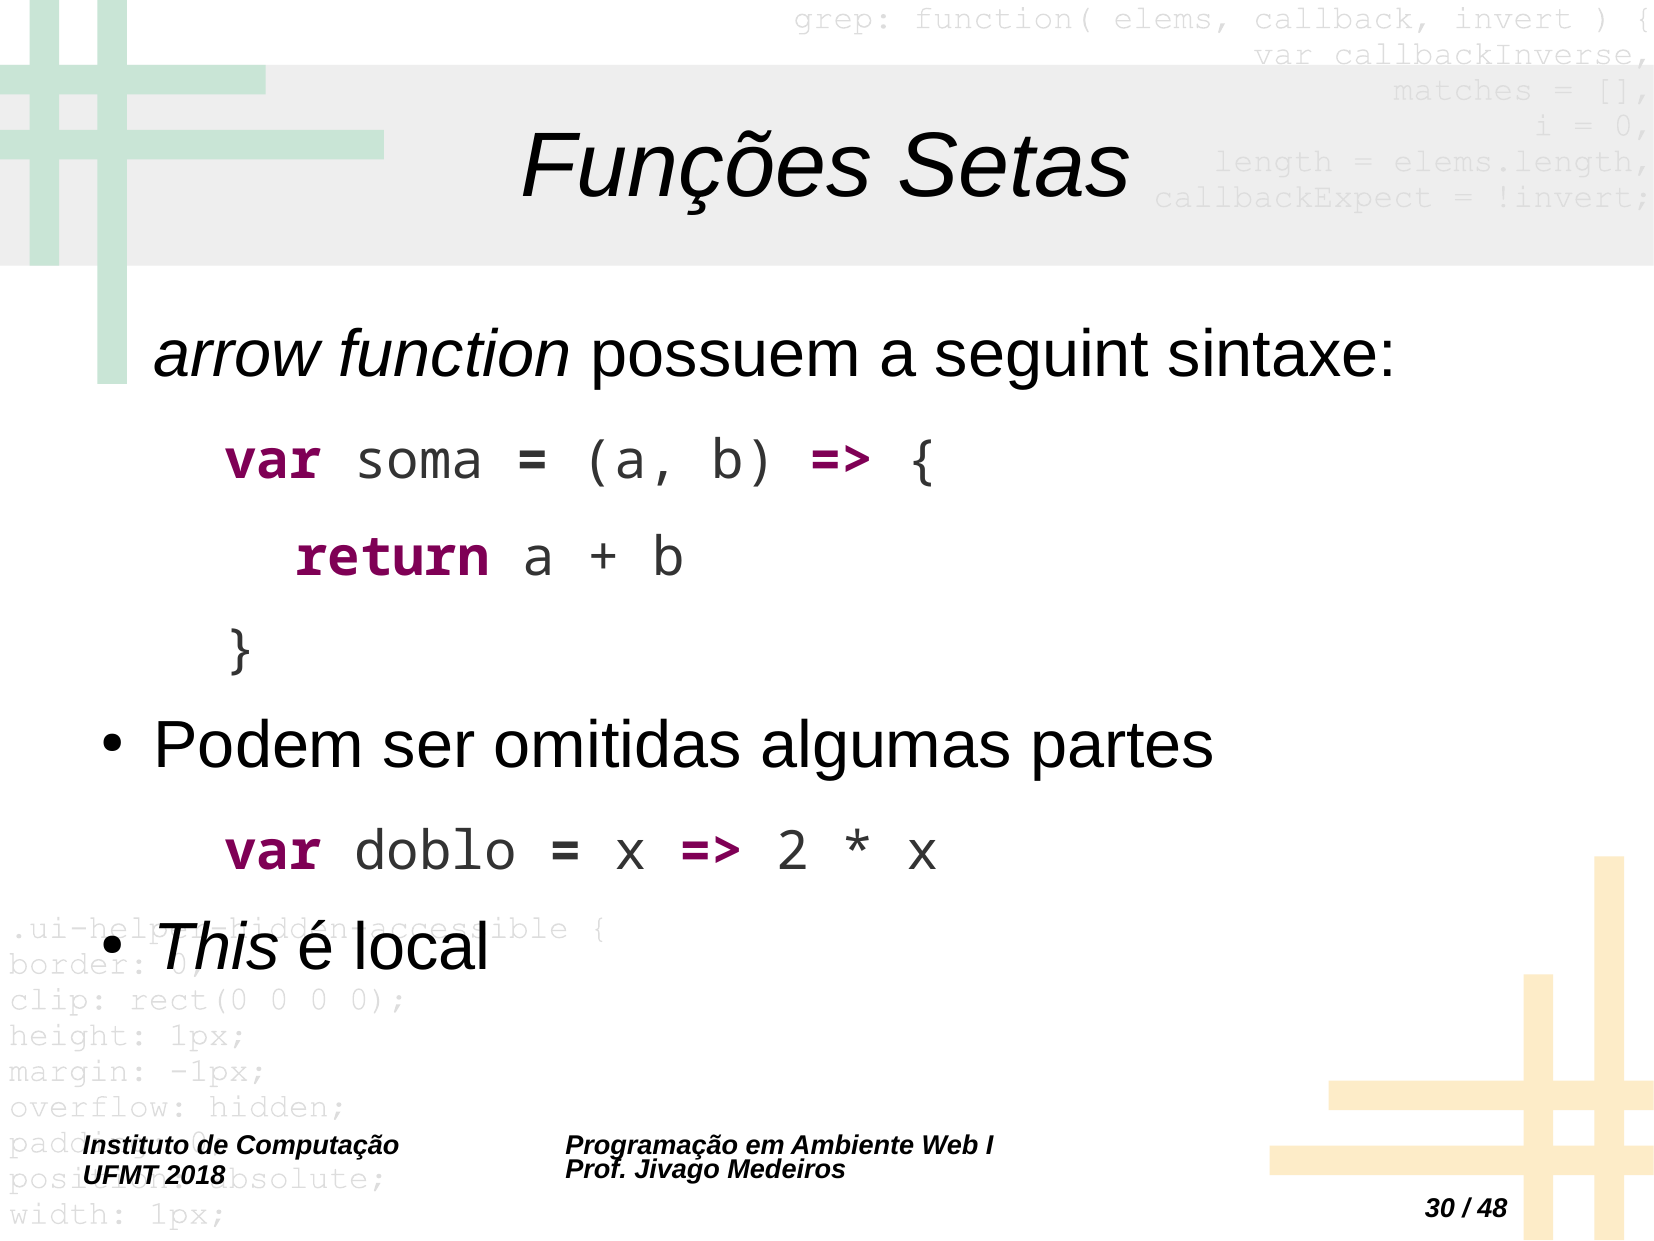

# Funções Setas
arrow function possuem a seguint sintaxe:
var soma = (a, b) => {
return a + b
}
Podem ser omitidas algumas partes
var doblo = x => 2 * x
This é local
Programação em Ambiente Web I Prof. Jivago Medeiros
30